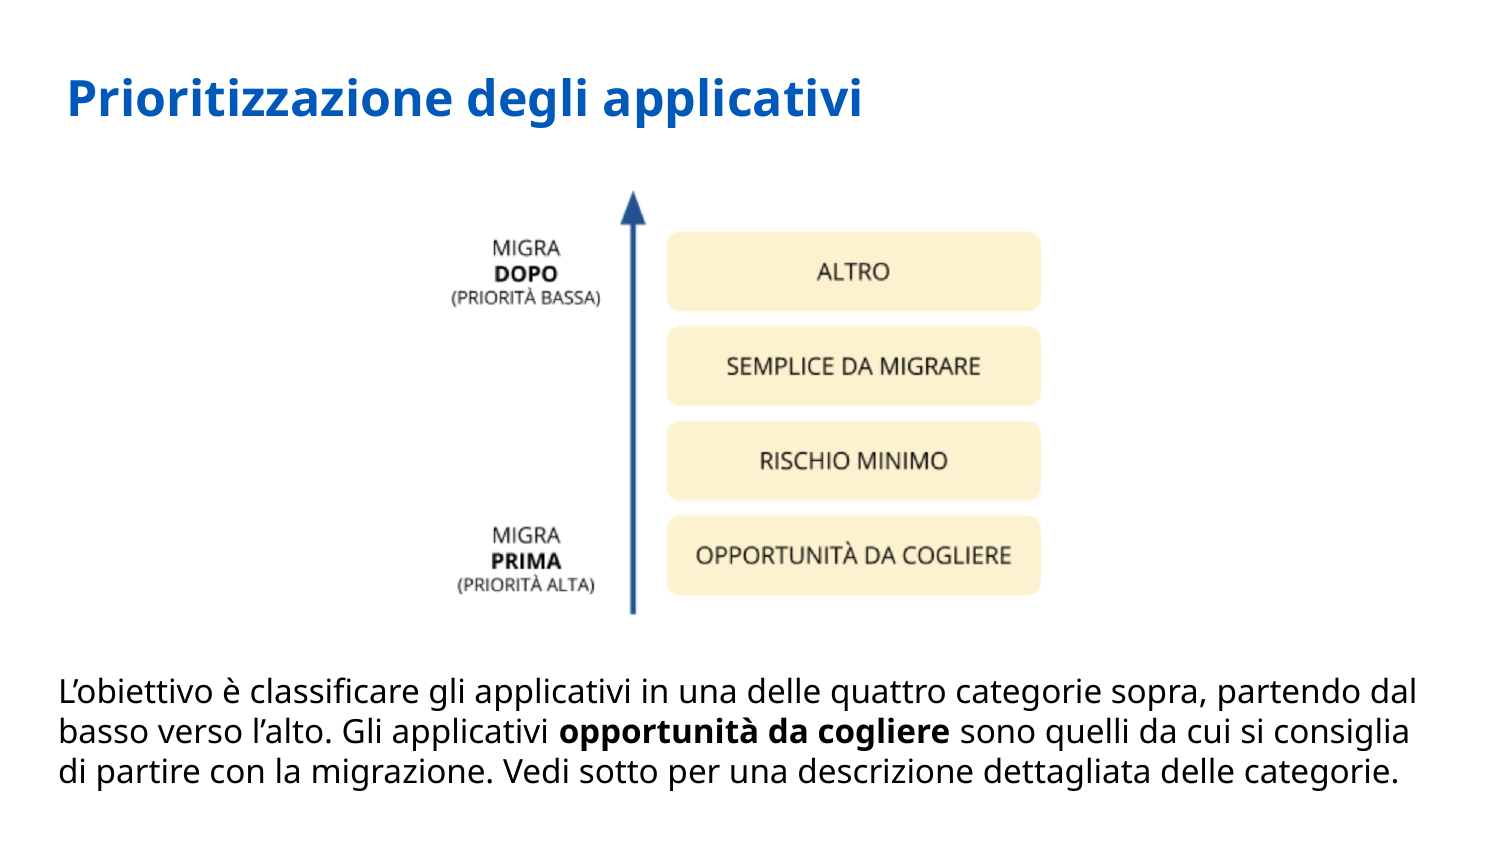

# Prioritizzazione degli applicativi
L’obiettivo è classificare gli applicativi in una delle quattro categorie sopra, partendo dal basso verso l’alto. Gli applicativi opportunità da cogliere sono quelli da cui si consiglia di partire con la migrazione. Vedi sotto per una descrizione dettagliata delle categorie.